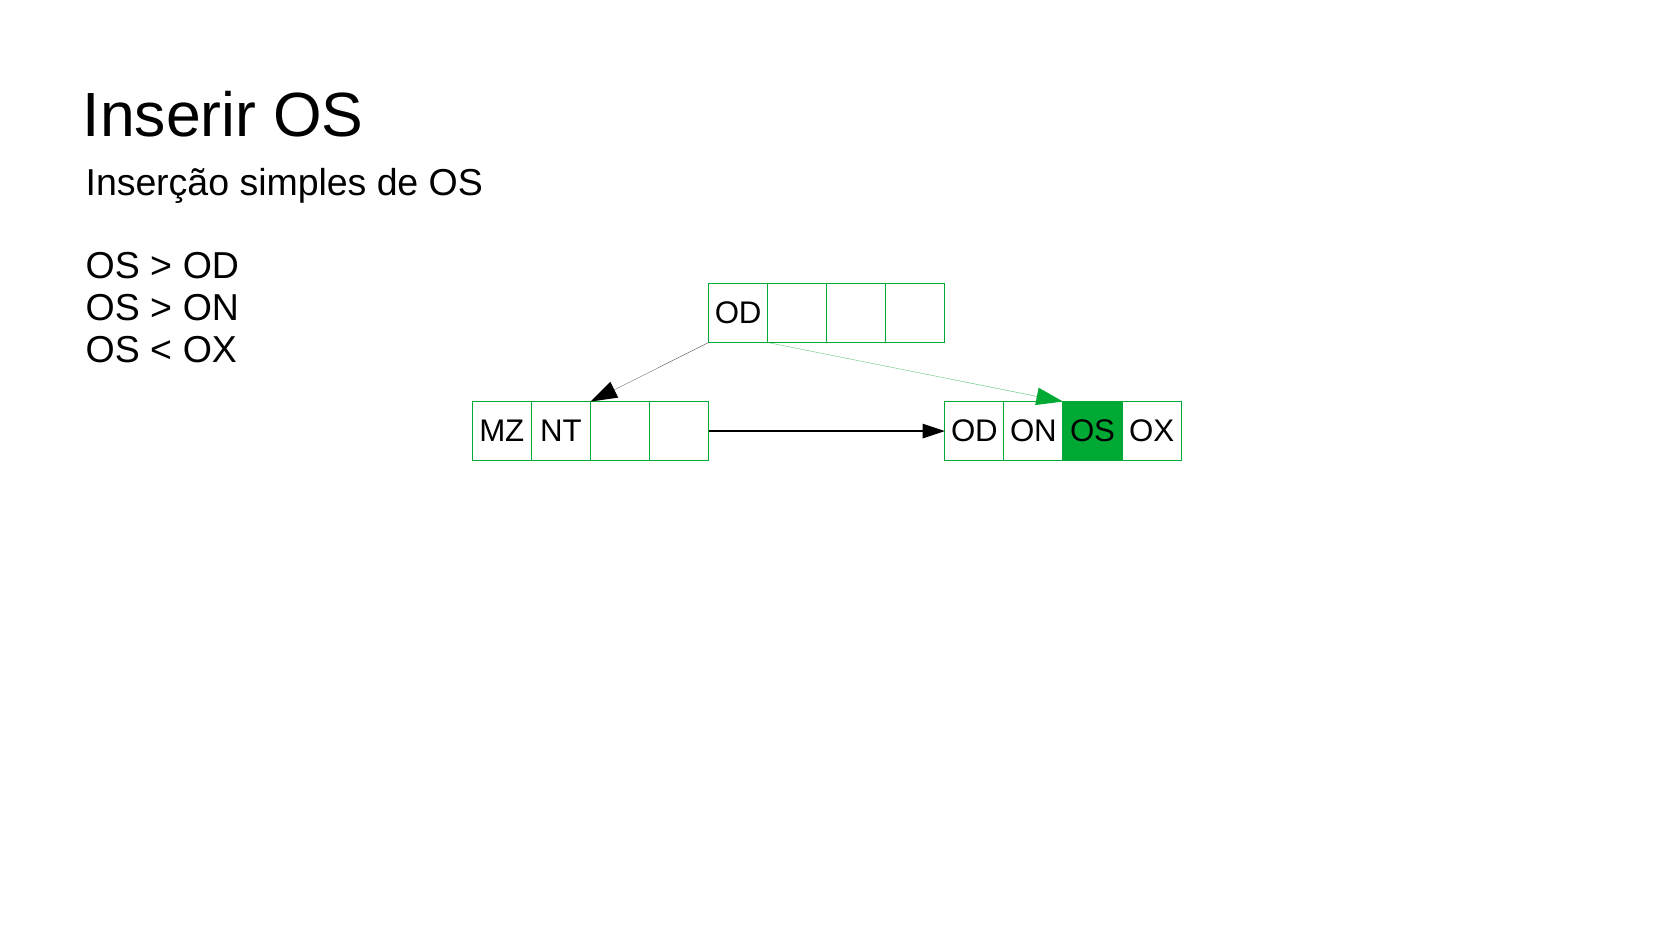

# Inserir OS
Inserção simples de OS
OS > OD
OS > ON
OS < OX
OD
MZ
NT
OD
ON
OS
OX